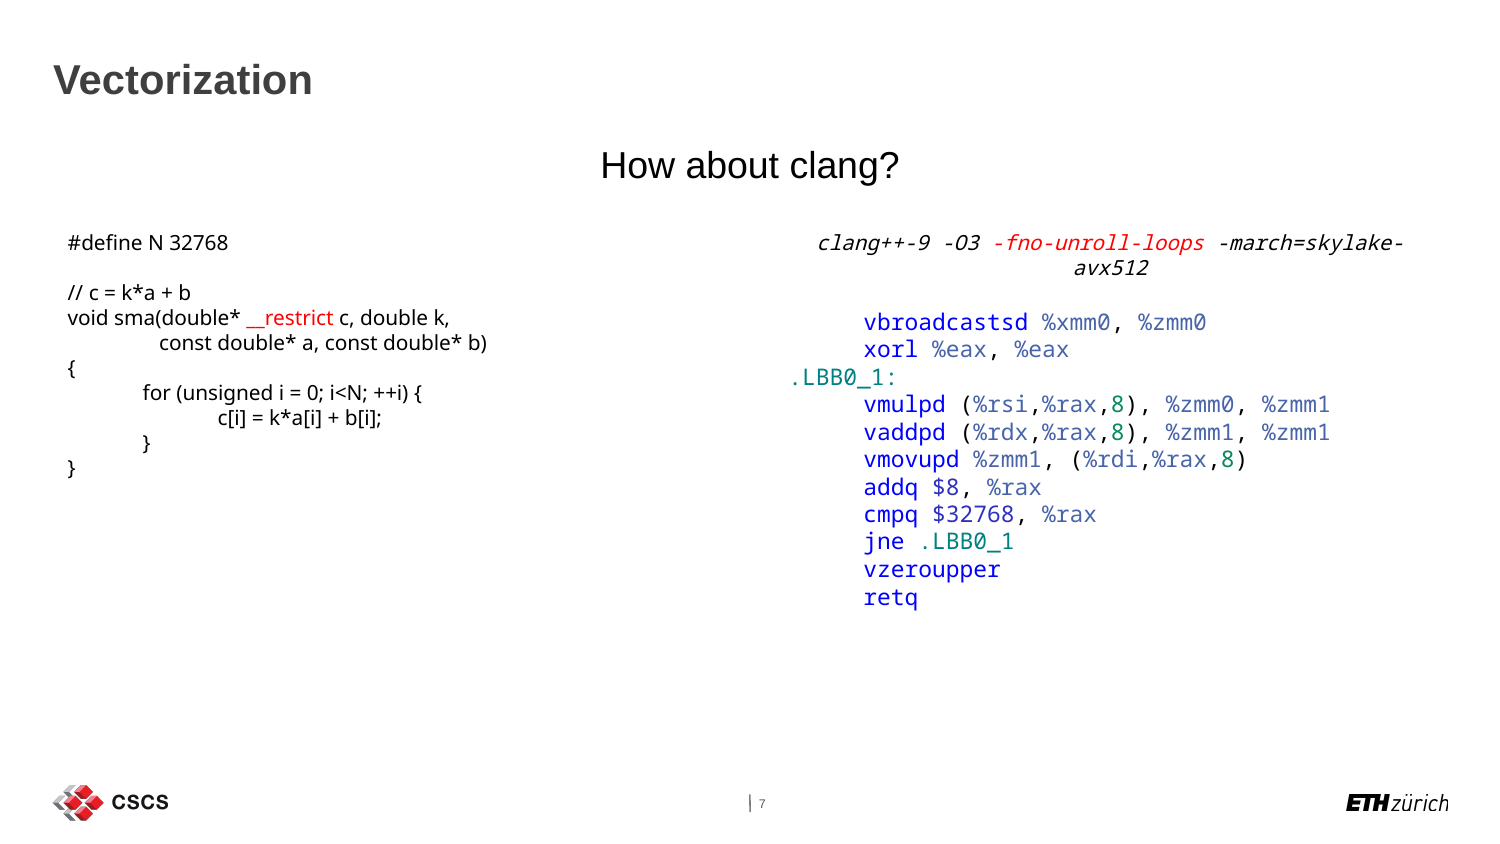

Vectorization
# How about clang?
#define N 32768
// c = k*a + b
void sma(double* __restrict c, double k,
	 const double* a, const double* b)
{
	for (unsigned i = 0; i<N; ++i) {
		c[i] = k*a[i] + b[i];
}
}
clang++-9 -O3 -fno-unroll-loops -march=skylake-avx512
vbroadcastsd %xmm0, %zmm0
xorl %eax, %eax
.LBB0_1:
vmulpd (%rsi,%rax,8), %zmm0, %zmm1
vaddpd (%rdx,%rax,8), %zmm1, %zmm1
vmovupd %zmm1, (%rdi,%rax,8)
addq $8, %rax
cmpq $32768, %rax
jne .LBB0_1
vzeroupper
retq